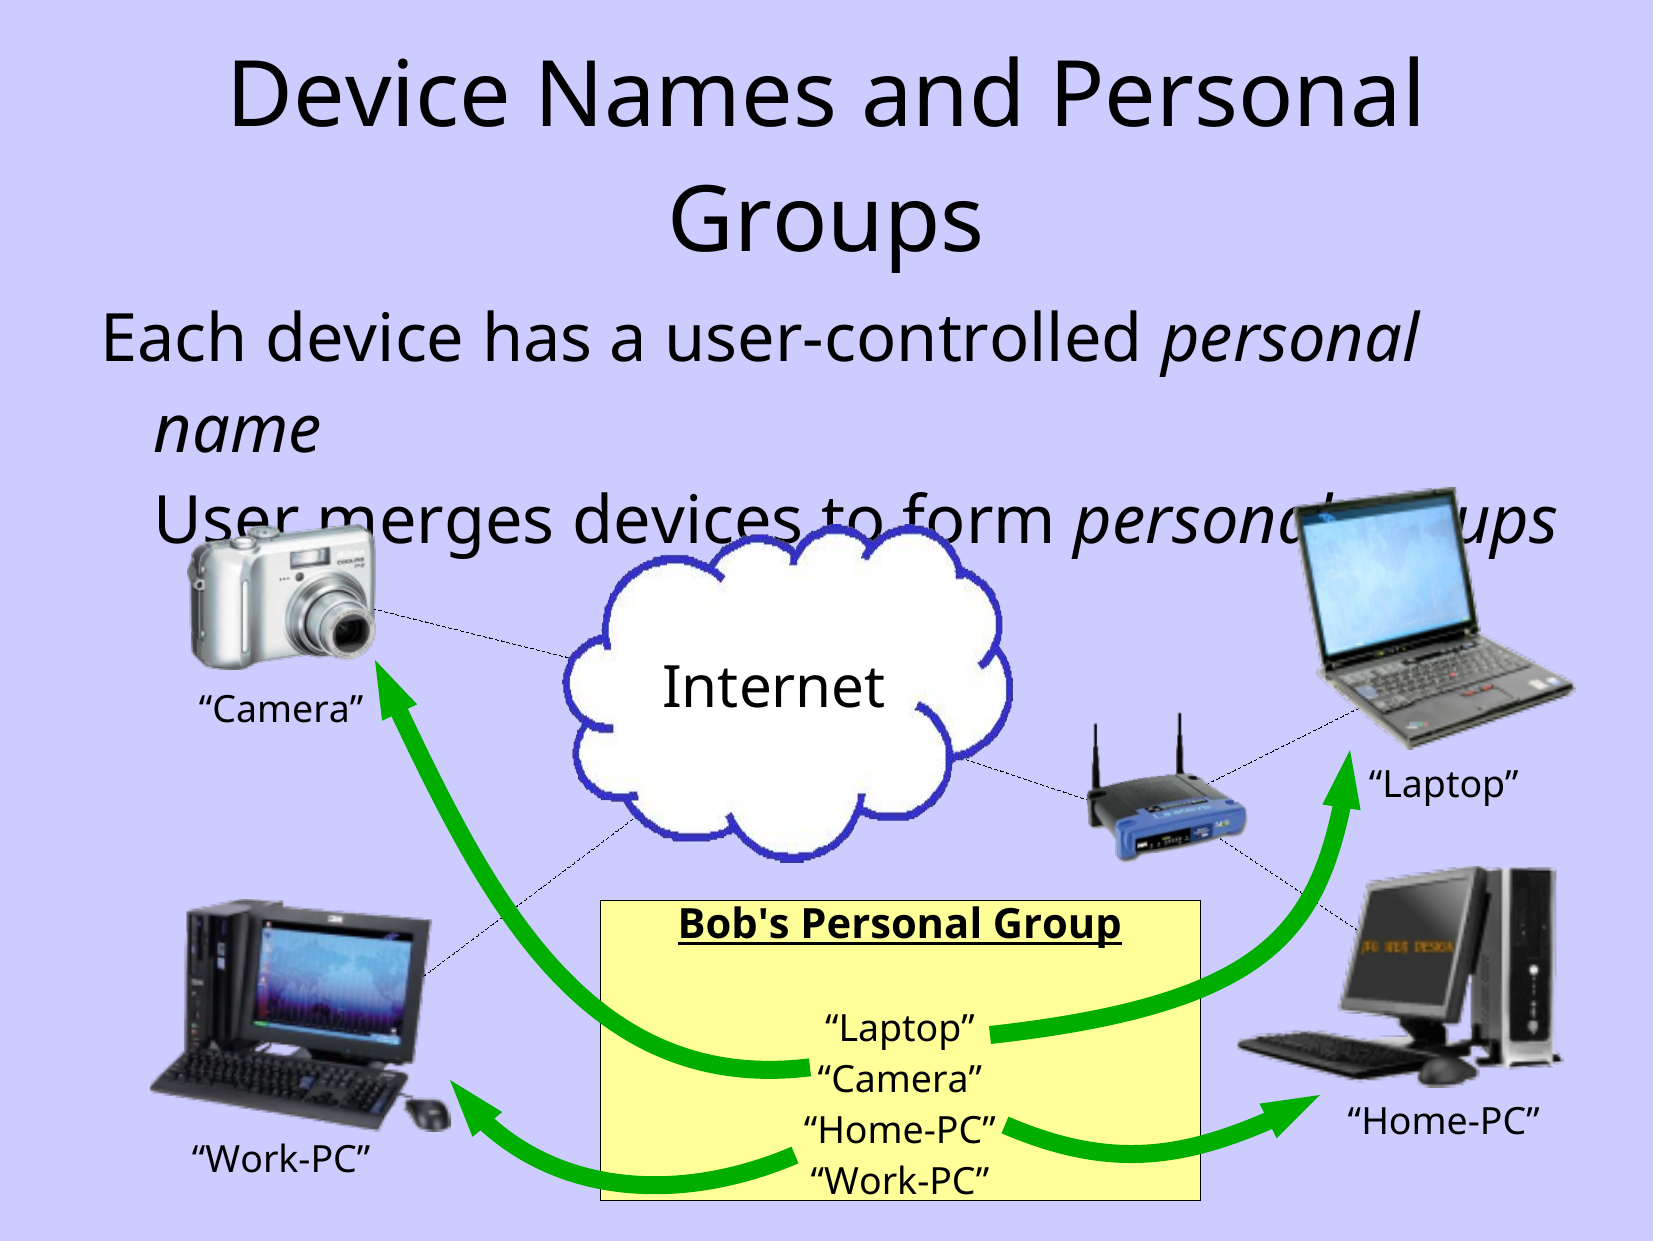

# Device Names and Personal Groups
Each device has a user-controlled personal name
User merges devices to form personal groups
Internet
Bob's Personal Group
“Laptop”
“Camera”
“Home-PC”
“Work-PC”
“Camera”
“Laptop”
“Home-PC”
“Work-PC”